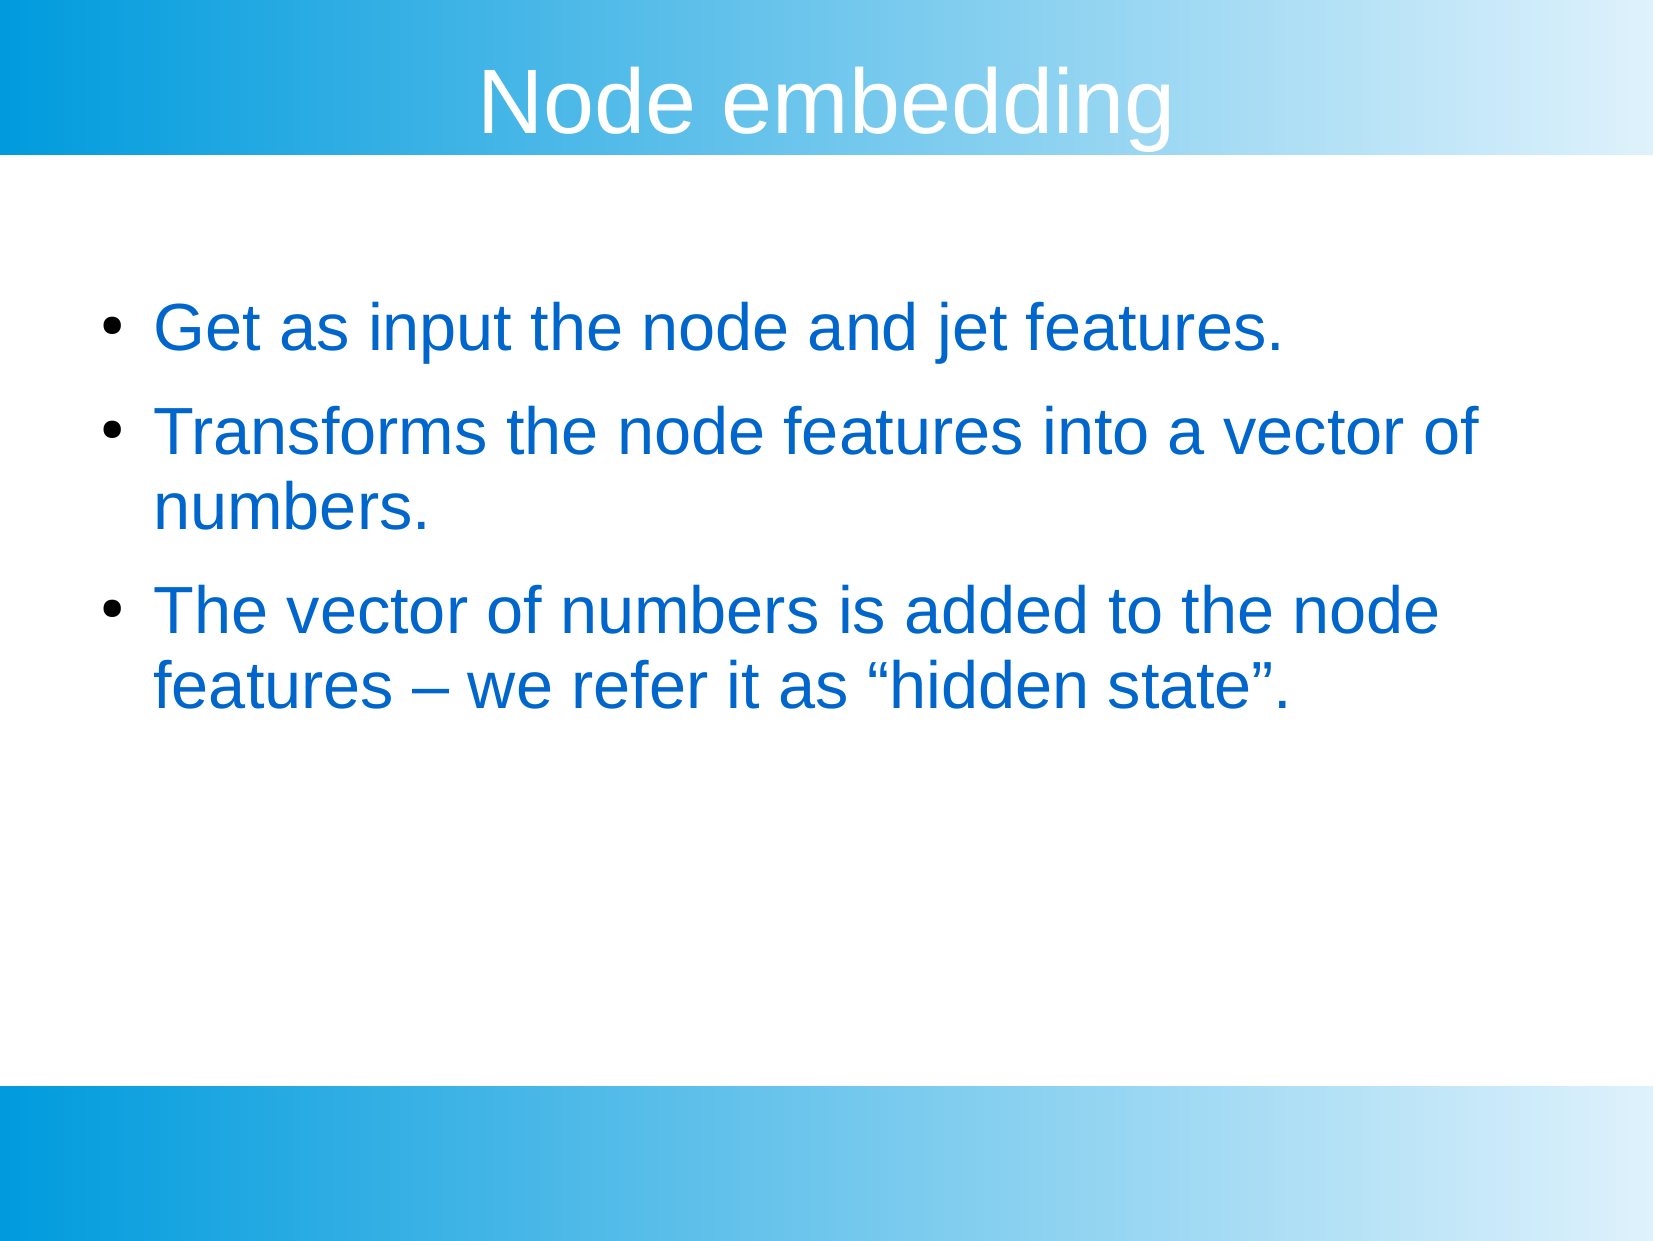

# Node embedding
Get as input the node and jet features.
Transforms the node features into a vector of numbers.
The vector of numbers is added to the node features – we refer it as “hidden state”.